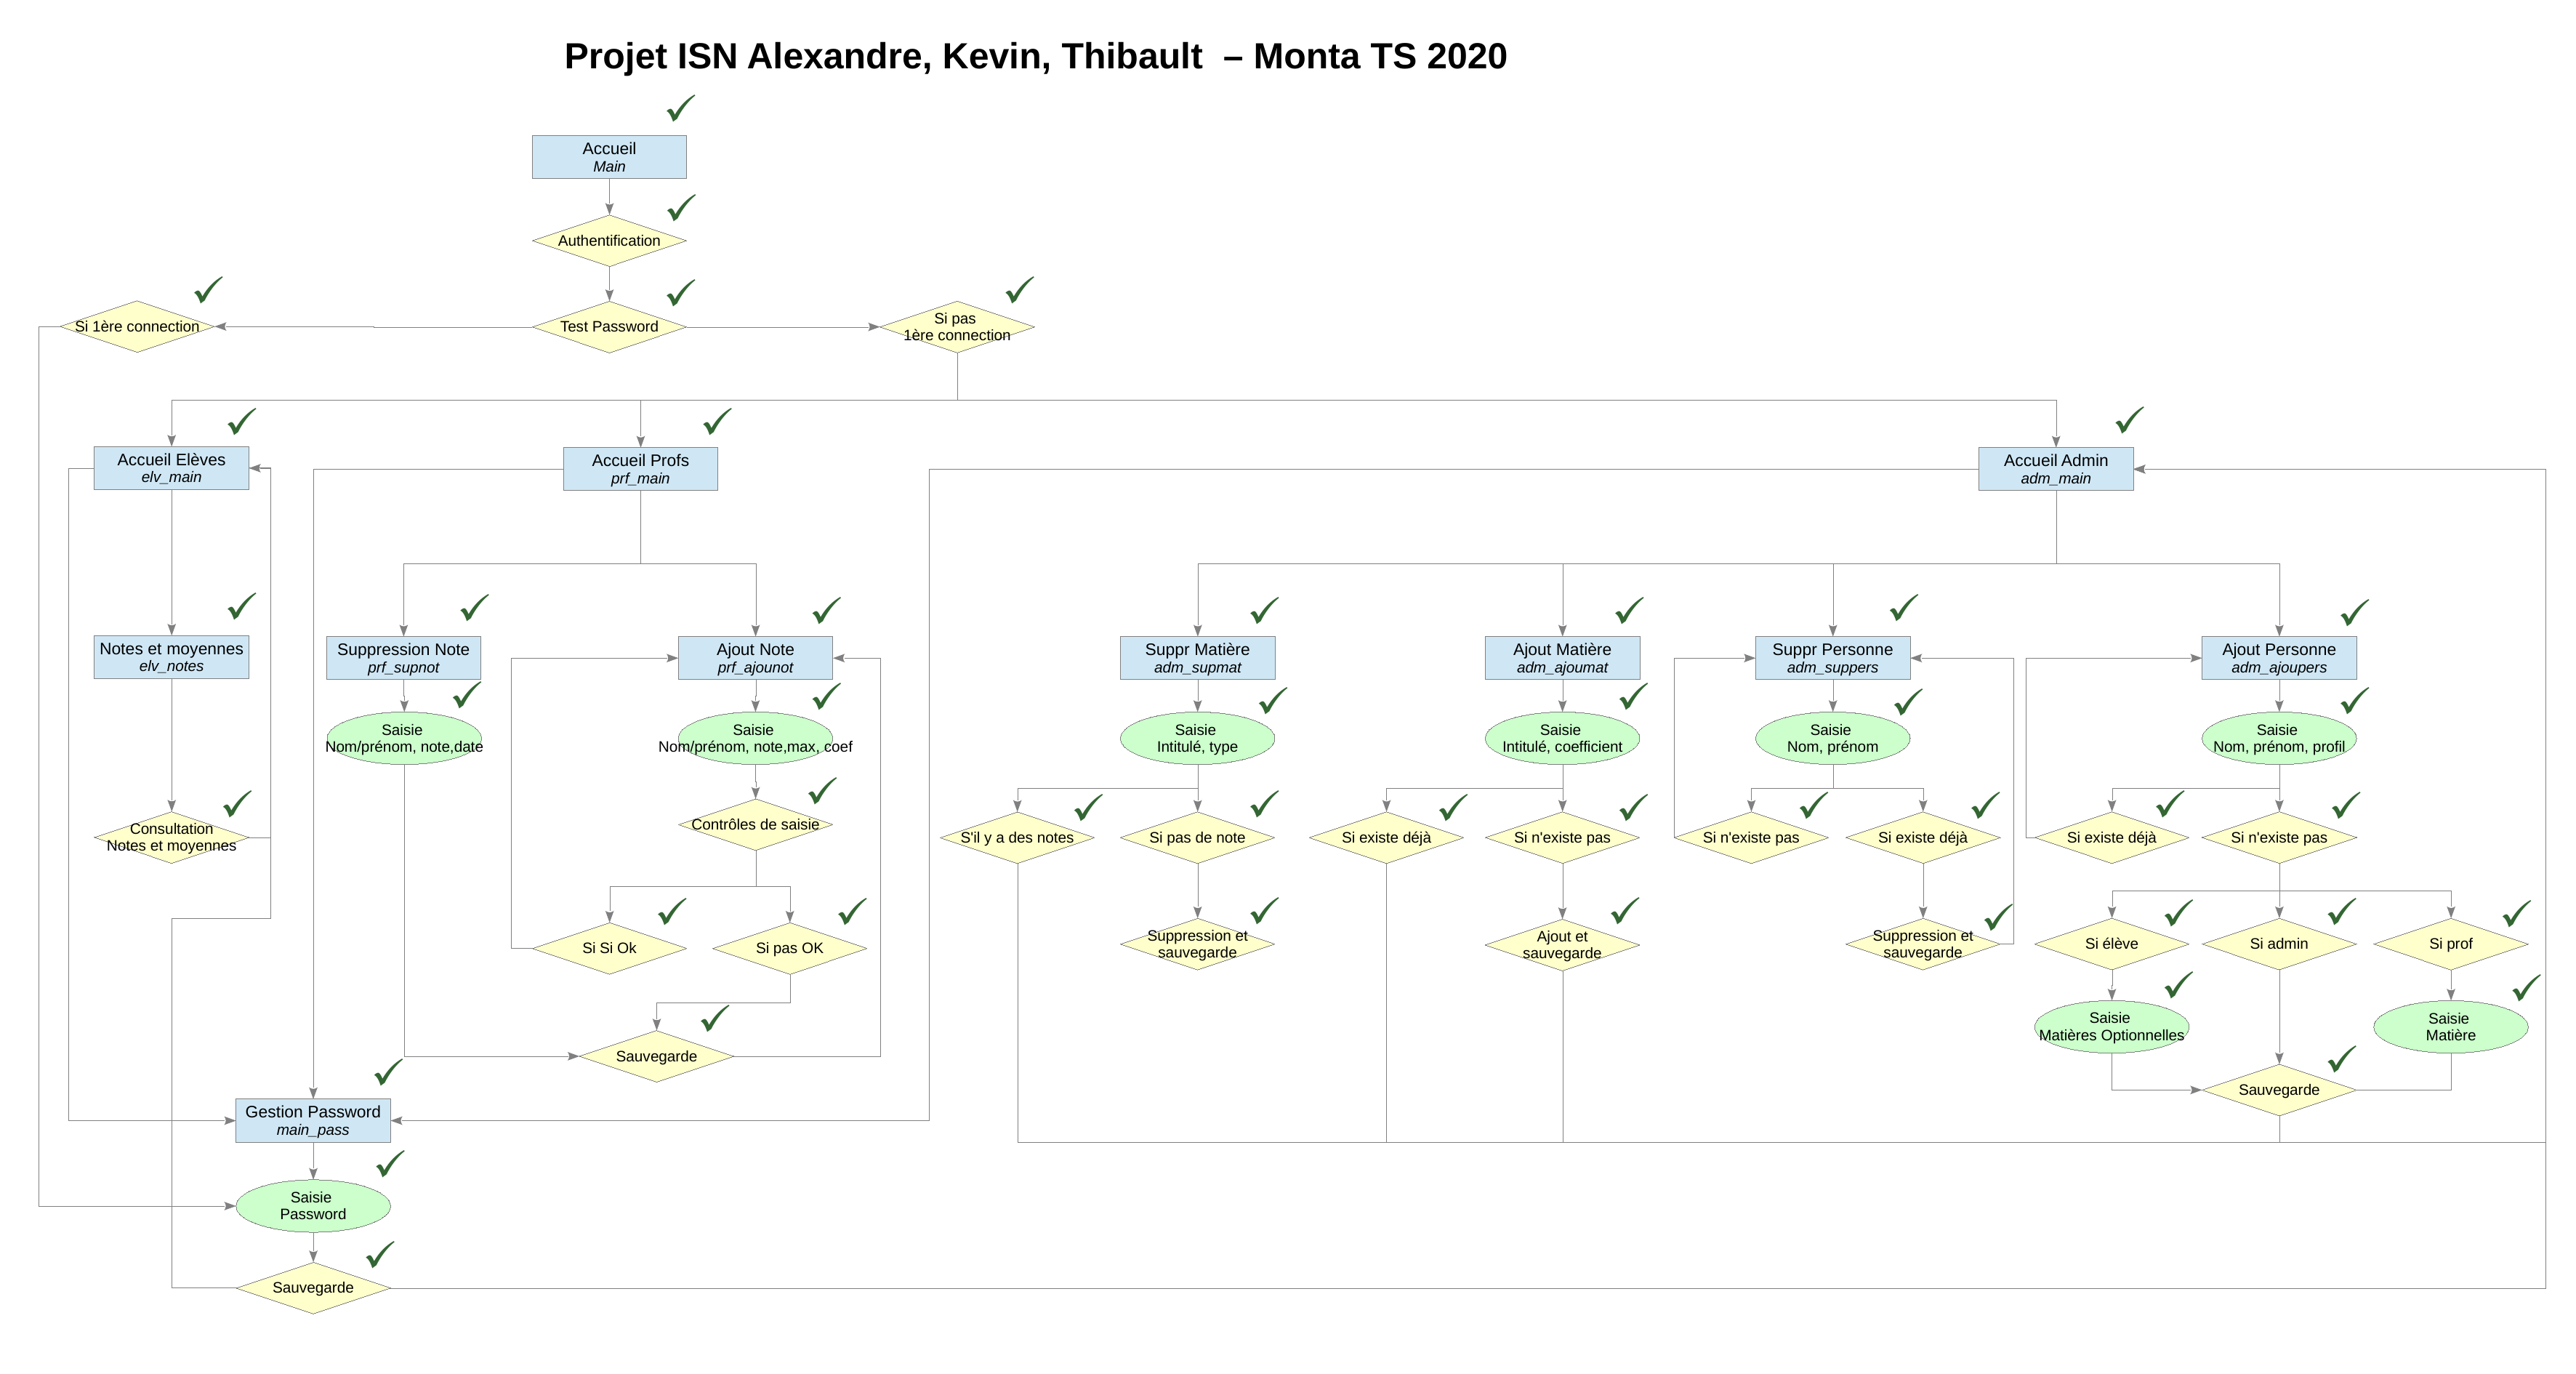

Projet ISN Alexandre, Kevin, Thibault – Monta TS 2020

Accueil
Main

Authentification



Si 1ère connection
Si pas
1ère connection
Test Password



Accueil Elèves
elv_main
Accueil Profs
prf_main
Accueil Admin
adm_main







Notes et moyennes
elv_notes
Suppression Note
prf_supnot
Ajout Note
prf_ajounot
Suppr Matière
adm_supmat
Ajout Matière
adm_ajoumat
Suppr Personne
adm_suppers
Ajout Personne
adm_ajoupers






Saisie
Nom/prénom, note,date
Saisie
Nom/prénom, note,max, coef
Saisie
Nom, prénom
Saisie
Nom, prénom, profil
Saisie
Intitulé, type
Saisie
Intitulé, coefficient










Contrôles de saisie
Consultation
Notes et moyennes
Si n'existe pas
Si n'existe pas
Si existe déjà
Si existe déjà
Si existe déjà
Si n'existe pas
Si pas de note
S'il y a des notes








Si élève
Si admin
Suppression et
sauvegarde
Si prof
Suppression et
sauvegarde
Ajout et
sauvegarde
Si Si Ok
Si pas OK


Saisie
Matières Optionnelles
Saisie
Matière

Sauvegarde


Sauvegarde
Gestion Password
main_pass

Saisie
Password

Sauvegarde